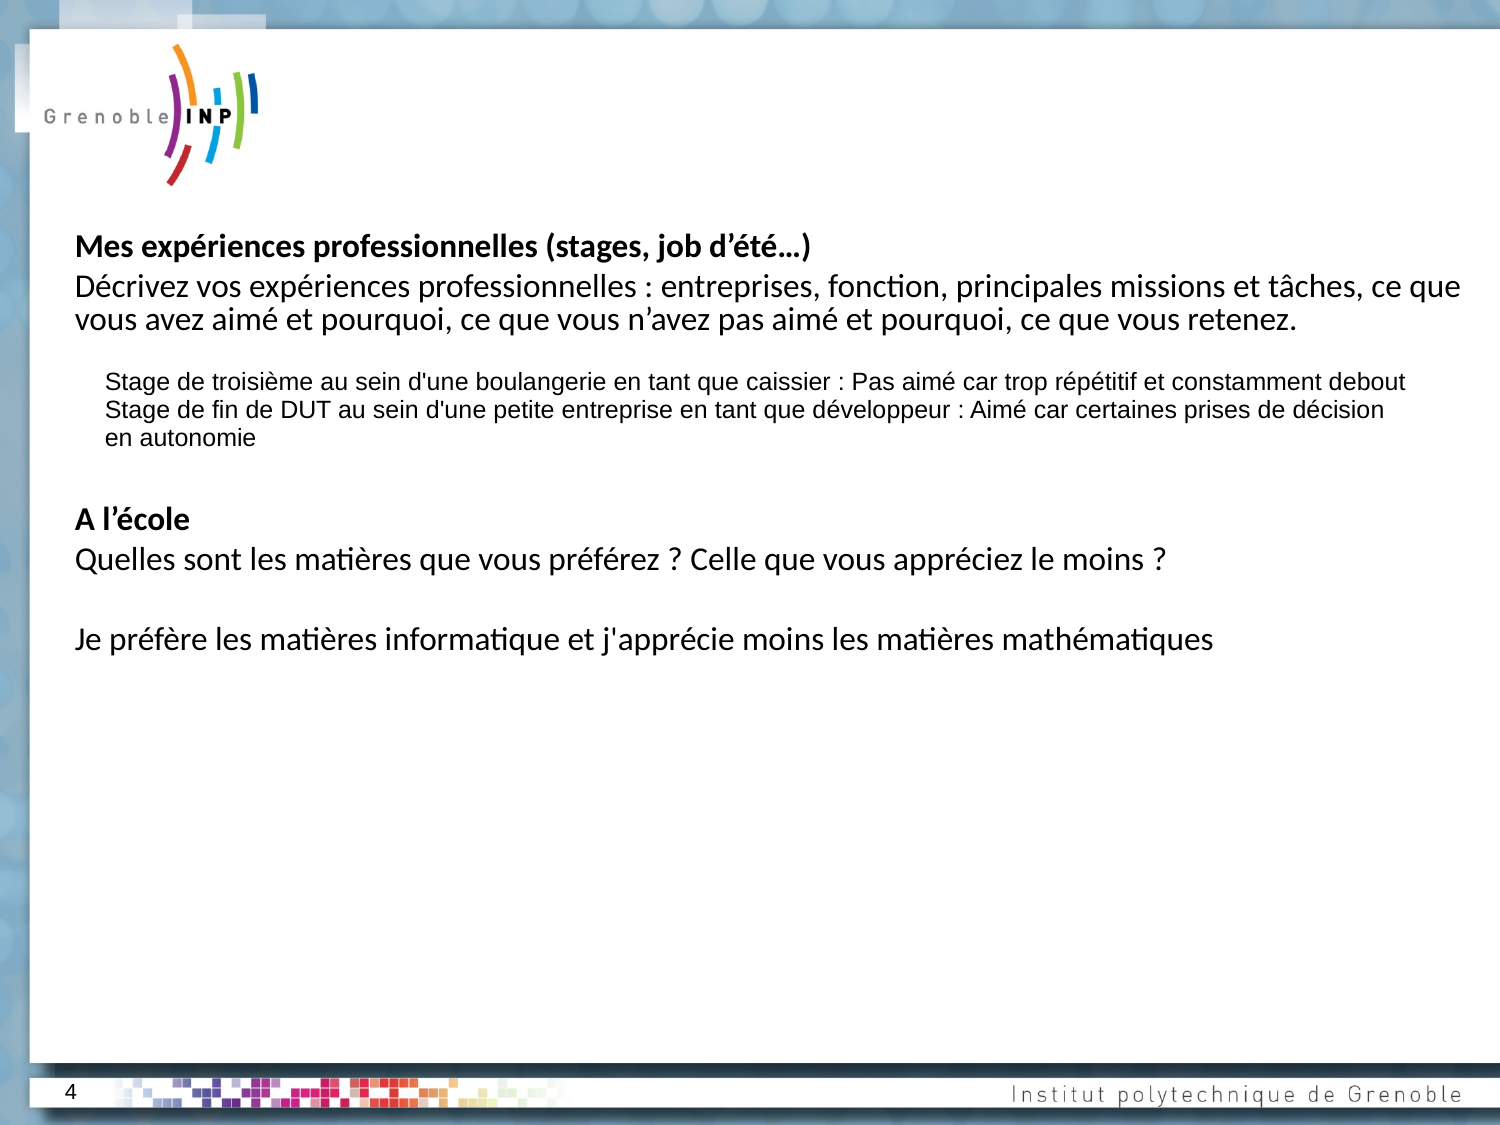

Mes expériences professionnelles (stages, job d’été…)
Décrivez vos expériences professionnelles : entreprises, fonction, principales missions et tâches, ce que vous avez aimé et pourquoi, ce que vous n’avez pas aimé et pourquoi, ce que vous retenez.
A l’école
Quelles sont les matières que vous préférez ? Celle que vous appréciez le moins ?
Je préfère les matières informatique et j'apprécie moins les matières mathématiques
Stage de troisième au sein d'une boulangerie en tant que caissier : Pas aimé car trop répétitif et constamment debout
Stage de fin de DUT au sein d'une petite entreprise en tant que développeur : Aimé car certaines prises de décision
en autonomie